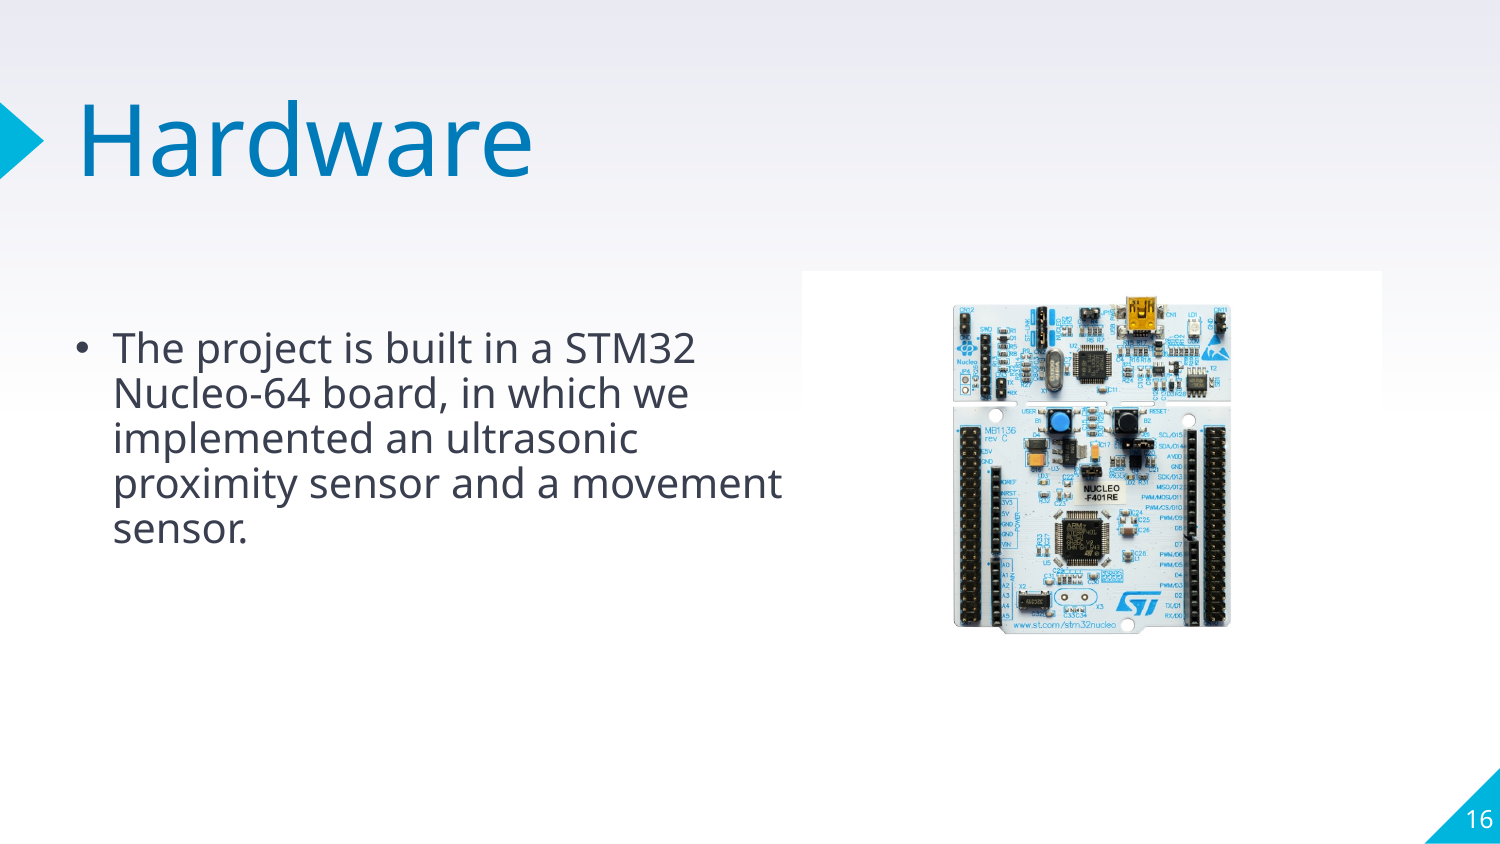

# Hardware
The project is built in a STM32 Nucleo-64 board, in which we implemented an ultrasonic proximity sensor and a movement sensor.